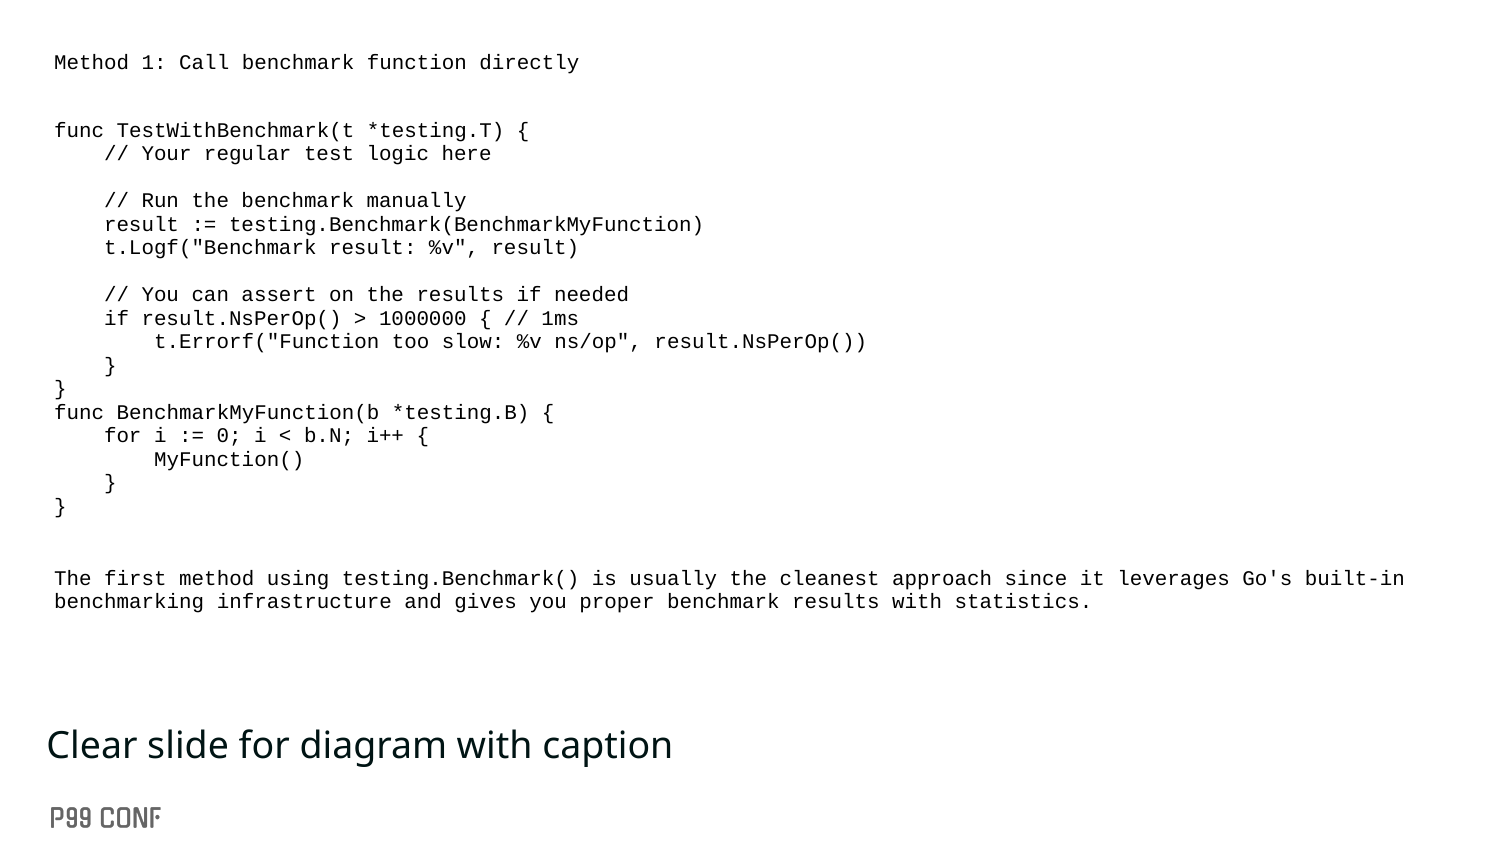

Method 1: Call benchmark function directly
func TestWithBenchmark(t *testing.T) {
 // Your regular test logic here
 // Run the benchmark manually
 result := testing.Benchmark(BenchmarkMyFunction)
 t.Logf("Benchmark result: %v", result)
 // You can assert on the results if needed
 if result.NsPerOp() > 1000000 { // 1ms
 t.Errorf("Function too slow: %v ns/op", result.NsPerOp())
 }
}
func BenchmarkMyFunction(b *testing.B) {
 for i := 0; i < b.N; i++ {
 MyFunction()
 }
}
The first method using testing.Benchmark() is usually the cleanest approach since it leverages Go's built-in benchmarking infrastructure and gives you proper benchmark results with statistics.
# Clear slide for diagram with caption